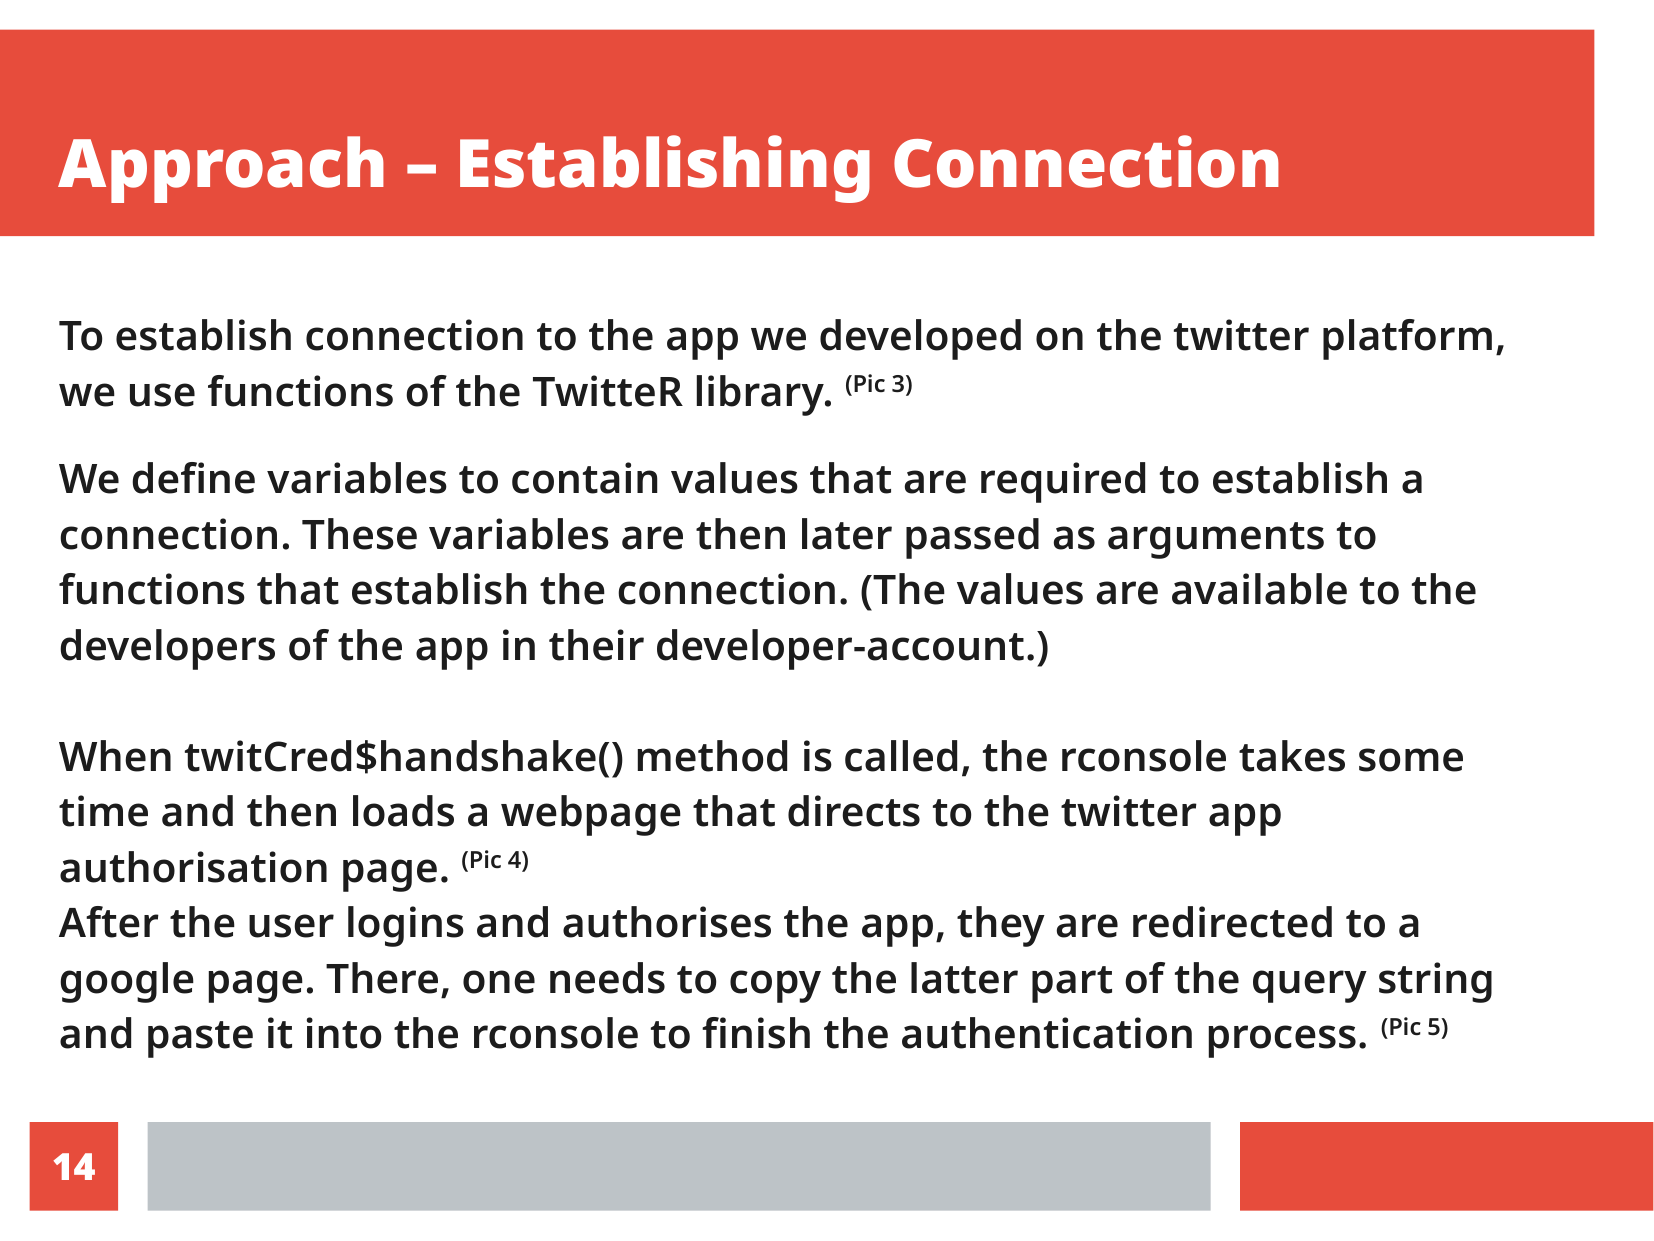

# Approach – Establishing Connection
To establish connection to the app we developed on the twitter platform, we use functions of the TwitteR library. (Pic 3)
We define variables to contain values that are required to establish a connection. These variables are then later passed as arguments to functions that establish the connection. (The values are available to the developers of the app in their developer-account.)
When twitCred$handshake() method is called, the rconsole takes some time and then loads a webpage that directs to the twitter app authorisation page. (Pic 4)
After the user logins and authorises the app, they are redirected to a google page. There, one needs to copy the latter part of the query string and paste it into the rconsole to finish the authentication process. (Pic 5)
14